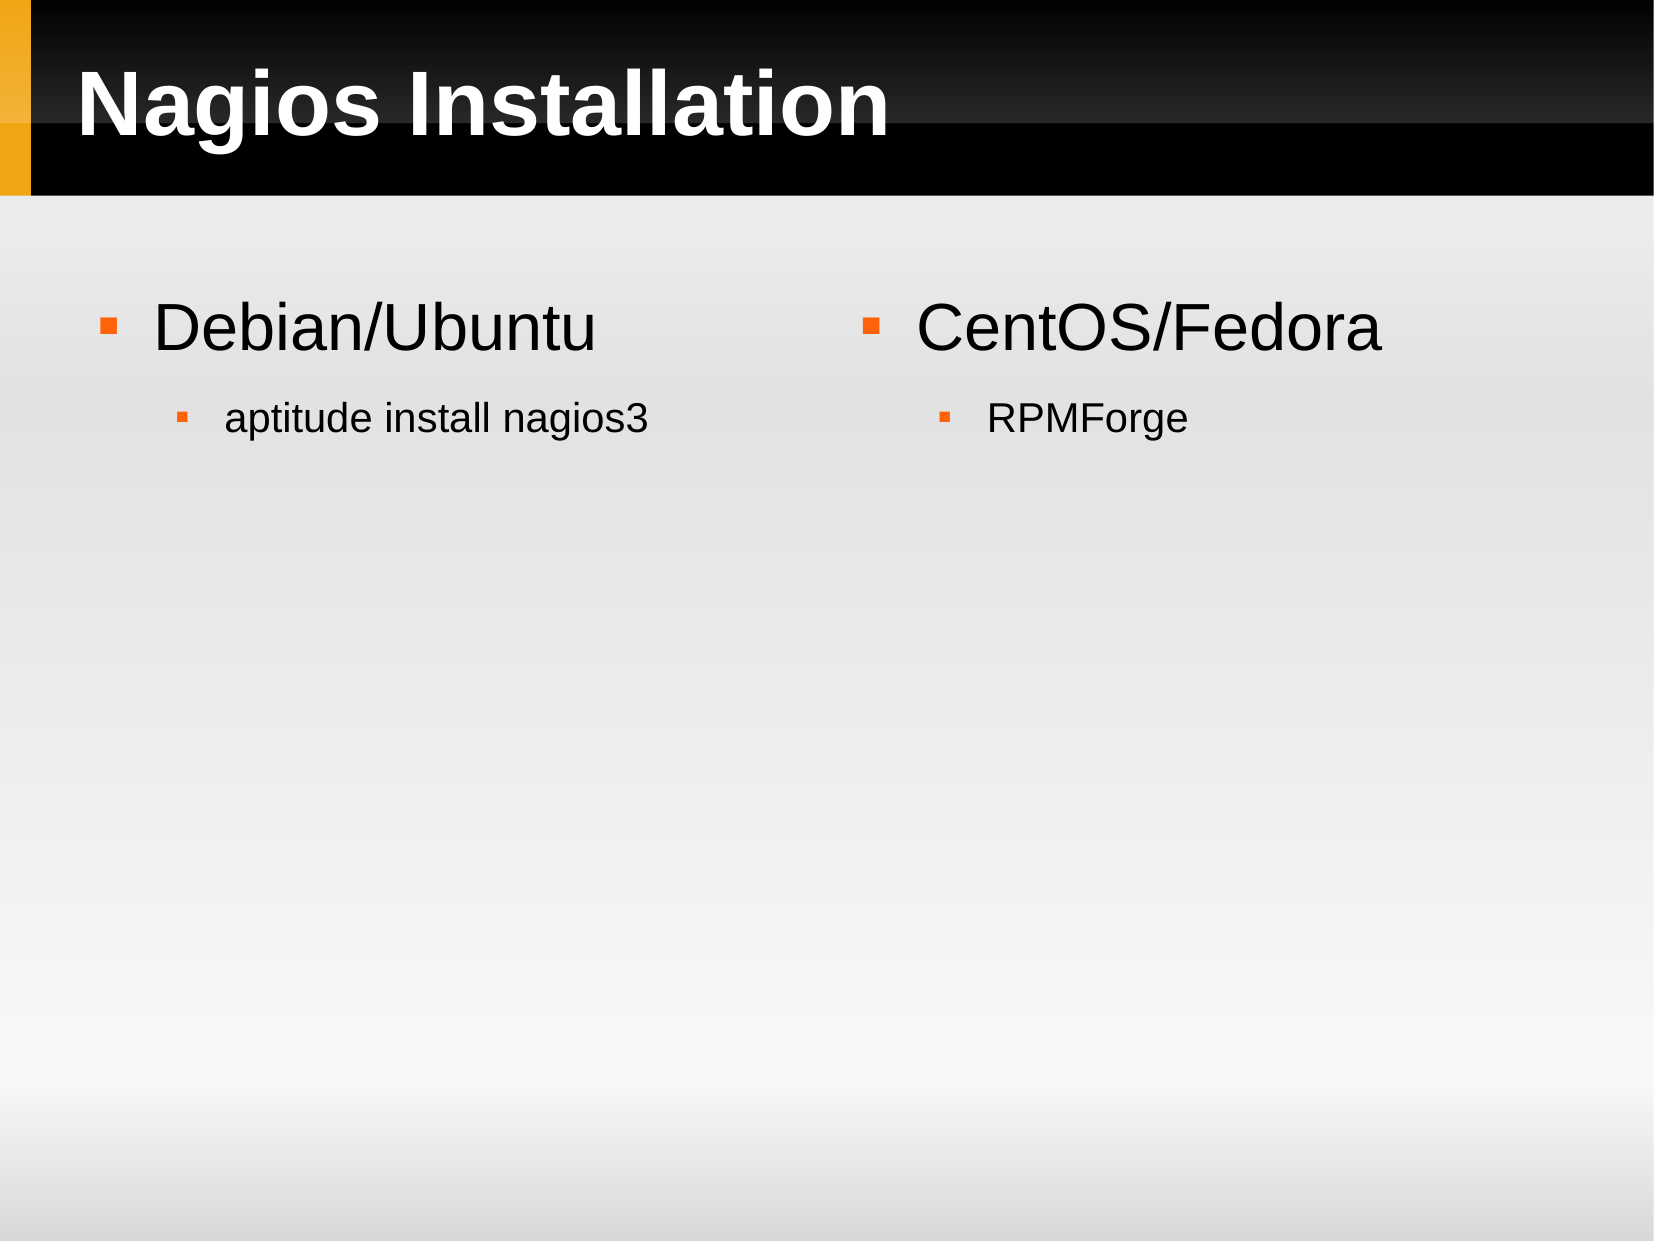

# Nagios Installation
Debian/Ubuntu
aptitude install nagios3
CentOS/Fedora
RPMForge